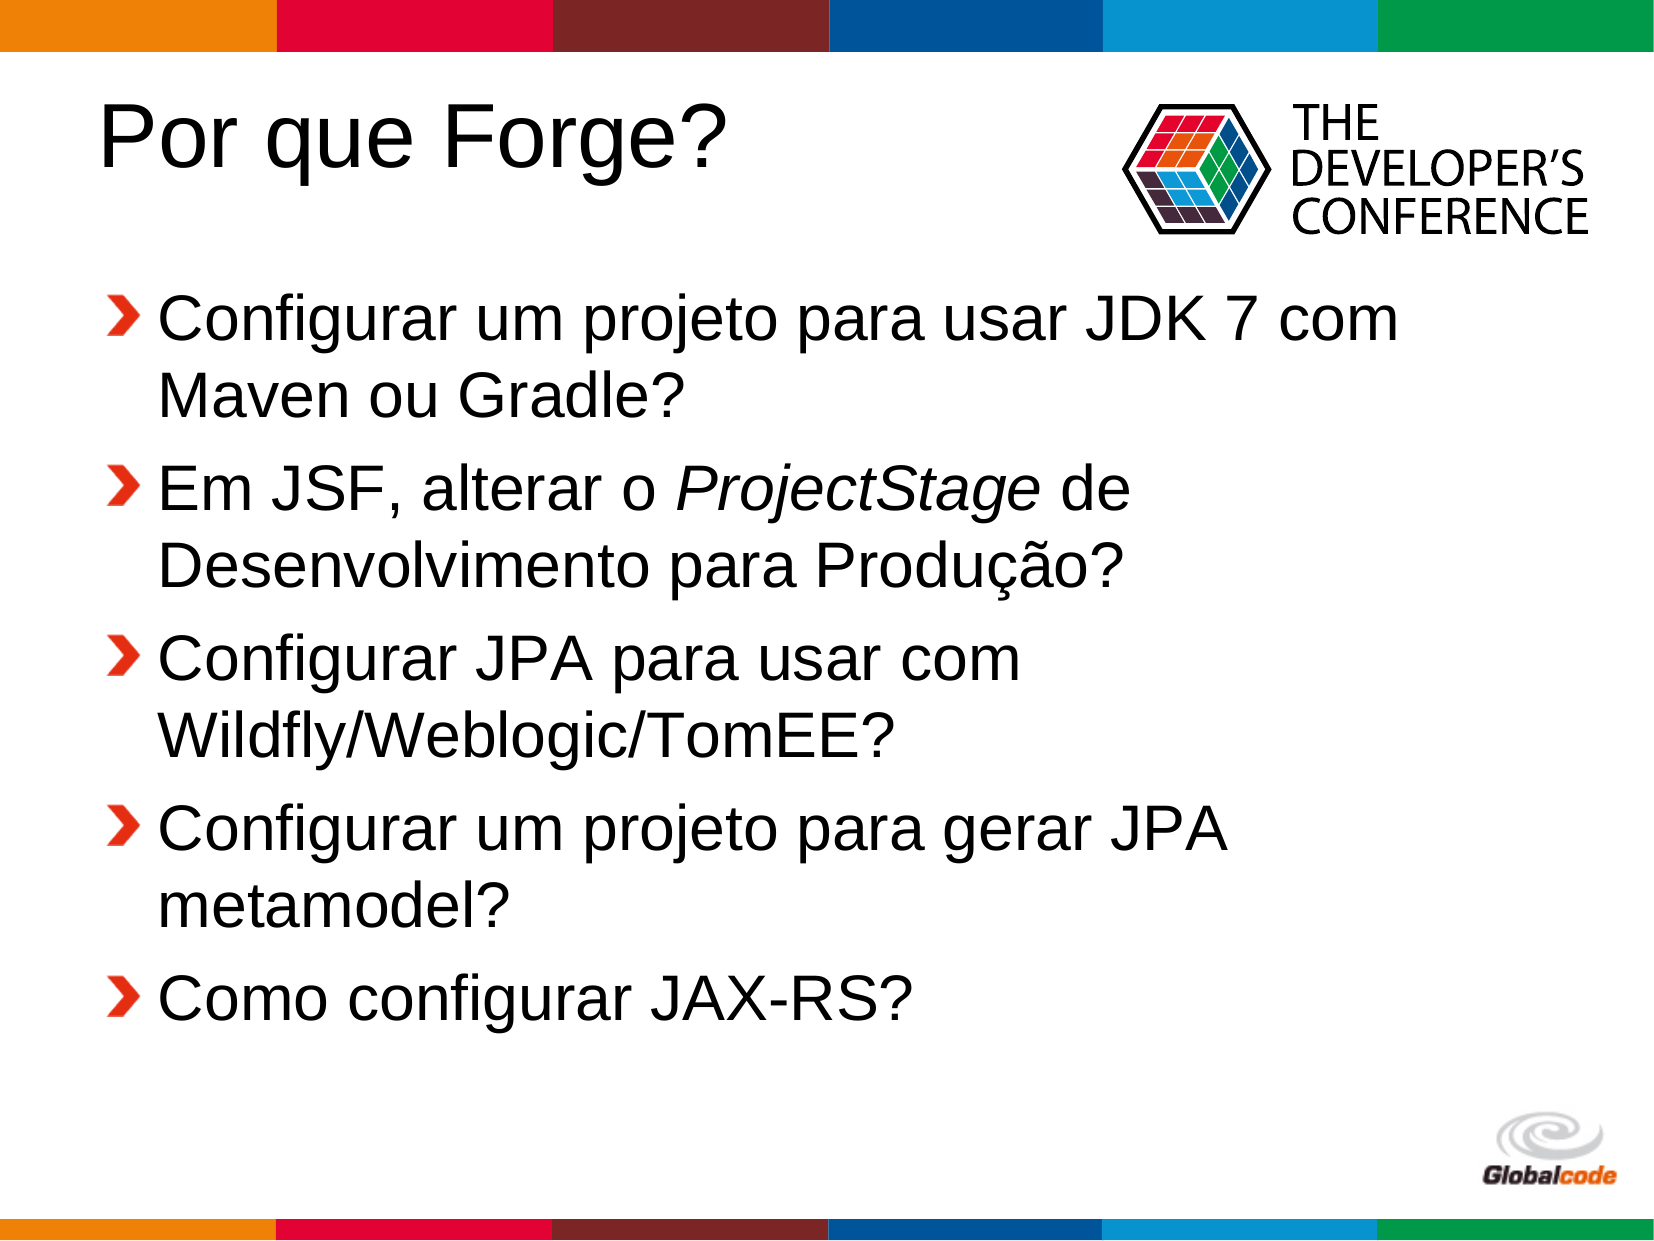

# Por que Forge?
Configurar um projeto para usar JDK 7 com Maven ou Gradle?
Em JSF, alterar o ProjectStage de Desenvolvimento para Produção?
Configurar JPA para usar com Wildfly/Weblogic/TomEE?
Configurar um projeto para gerar JPA metamodel?
Como configurar JAX-RS?